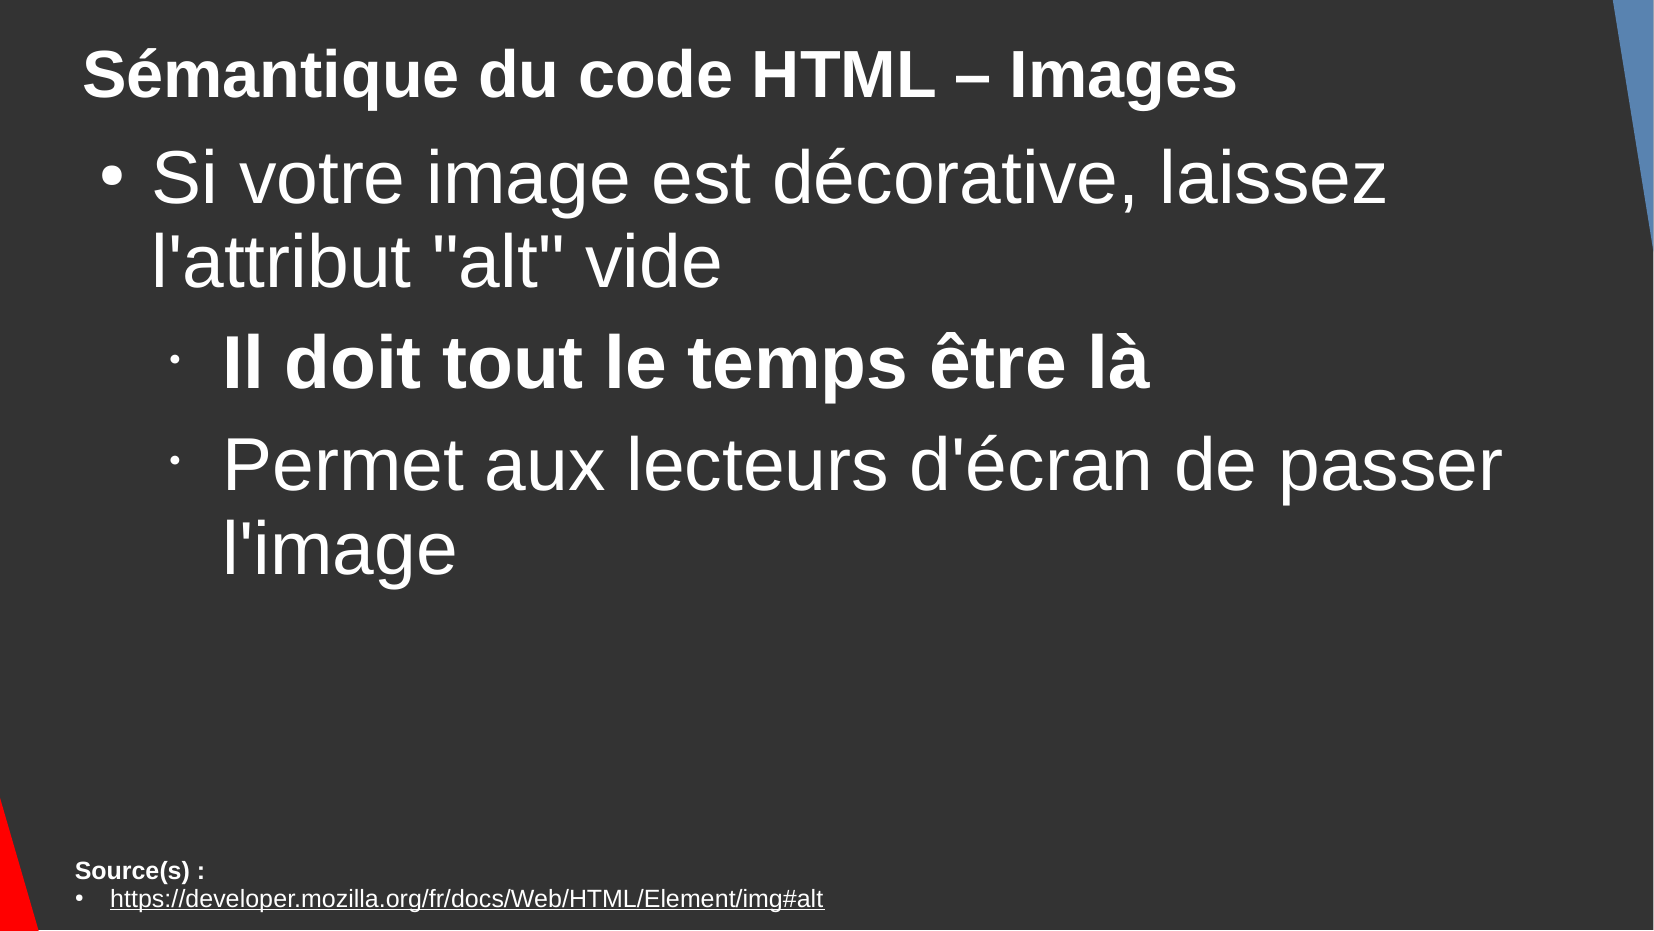

# Sémantique du code HTML – Images
Si votre image est décorative, laissez l'attribut "alt" vide
Il doit tout le temps être là
Permet aux lecteurs d'écran de passer l'image
Source(s) :
https://developer.mozilla.org/fr/docs/Web/HTML/Element/img#alt